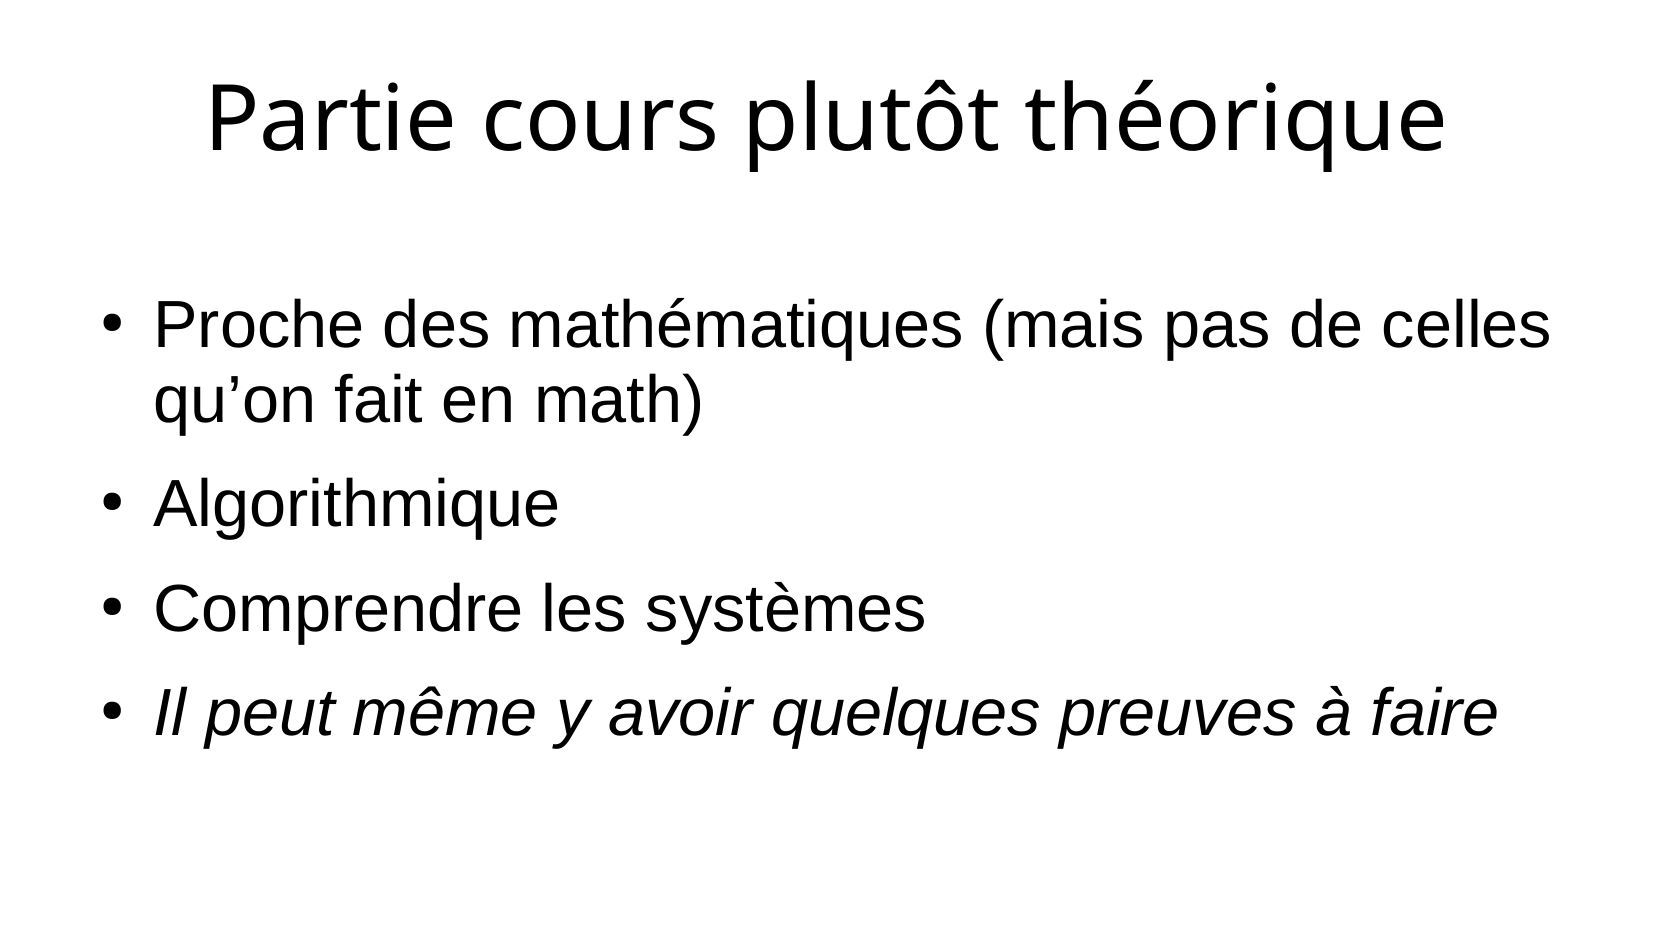

# Partie cours plutôt théorique
Proche des mathématiques (mais pas de celles qu’on fait en math)
Algorithmique
Comprendre les systèmes
Il peut même y avoir quelques preuves à faire